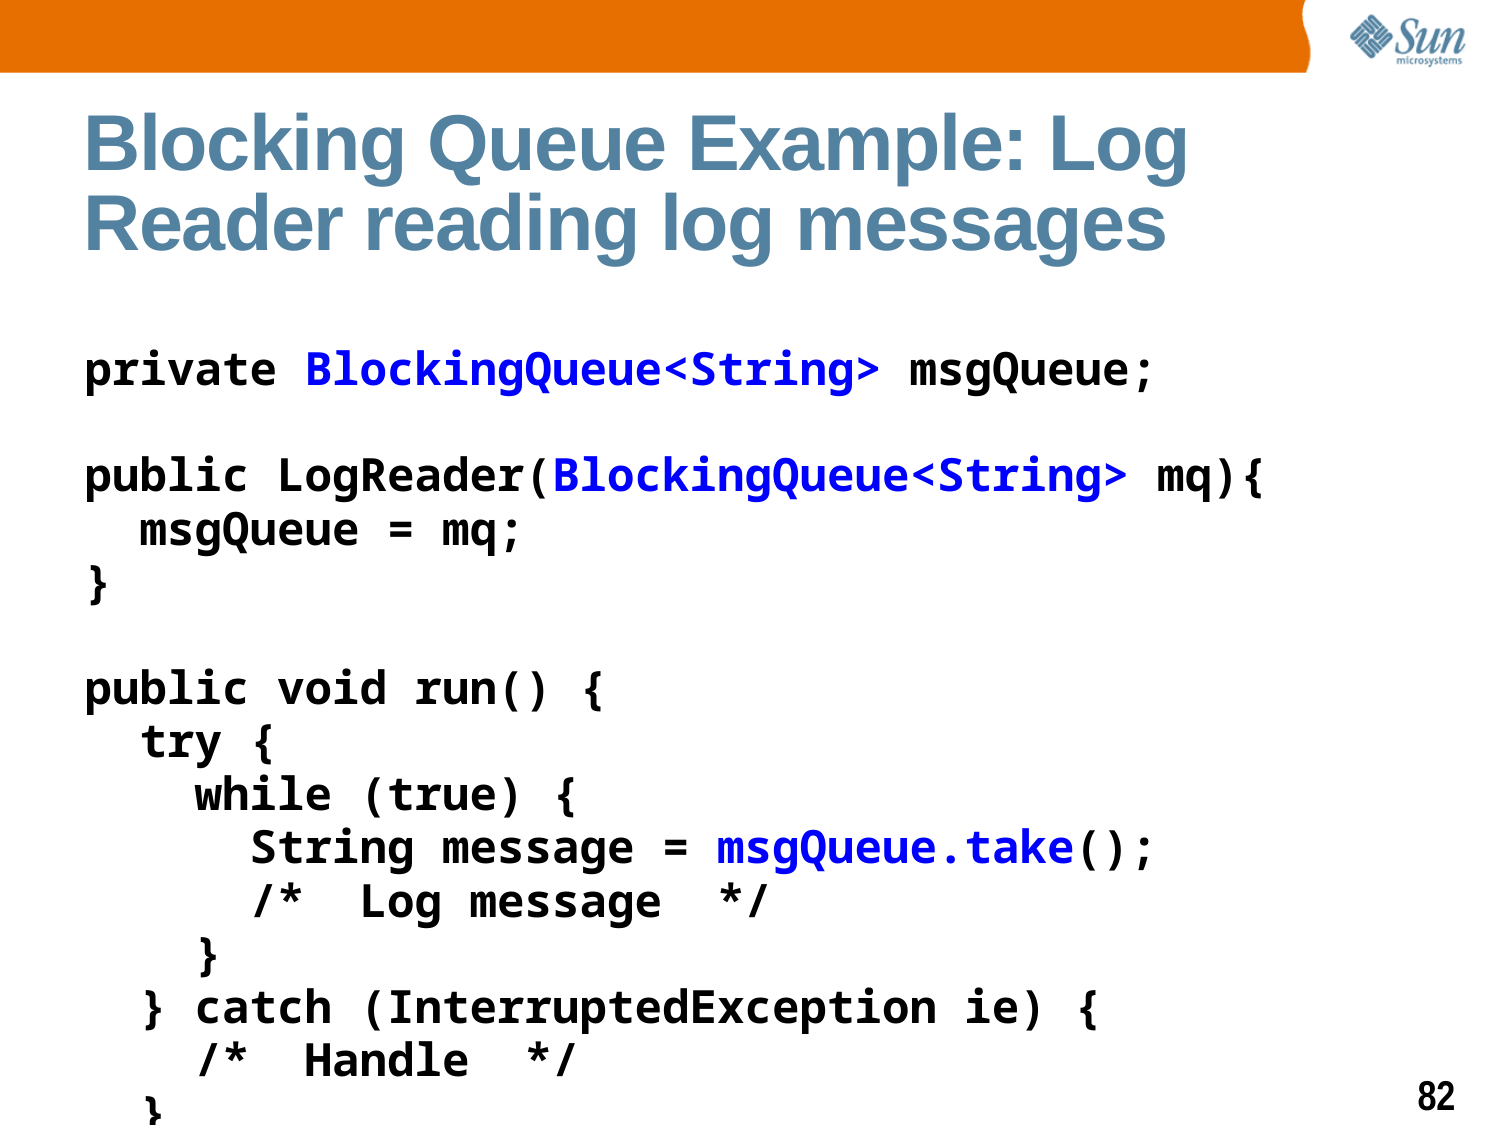

# Blocking Queue Example: Log Reader reading log messages
private BlockingQueue<String> msgQueue;
public LogReader(BlockingQueue<String> mq){
 msgQueue = mq;
}
public void run() {
 try {
 while (true) {
 String message = msgQueue.take();
 /* Log message */
 }
 } catch (InterruptedException ie) {
 /* Handle */
 }
}